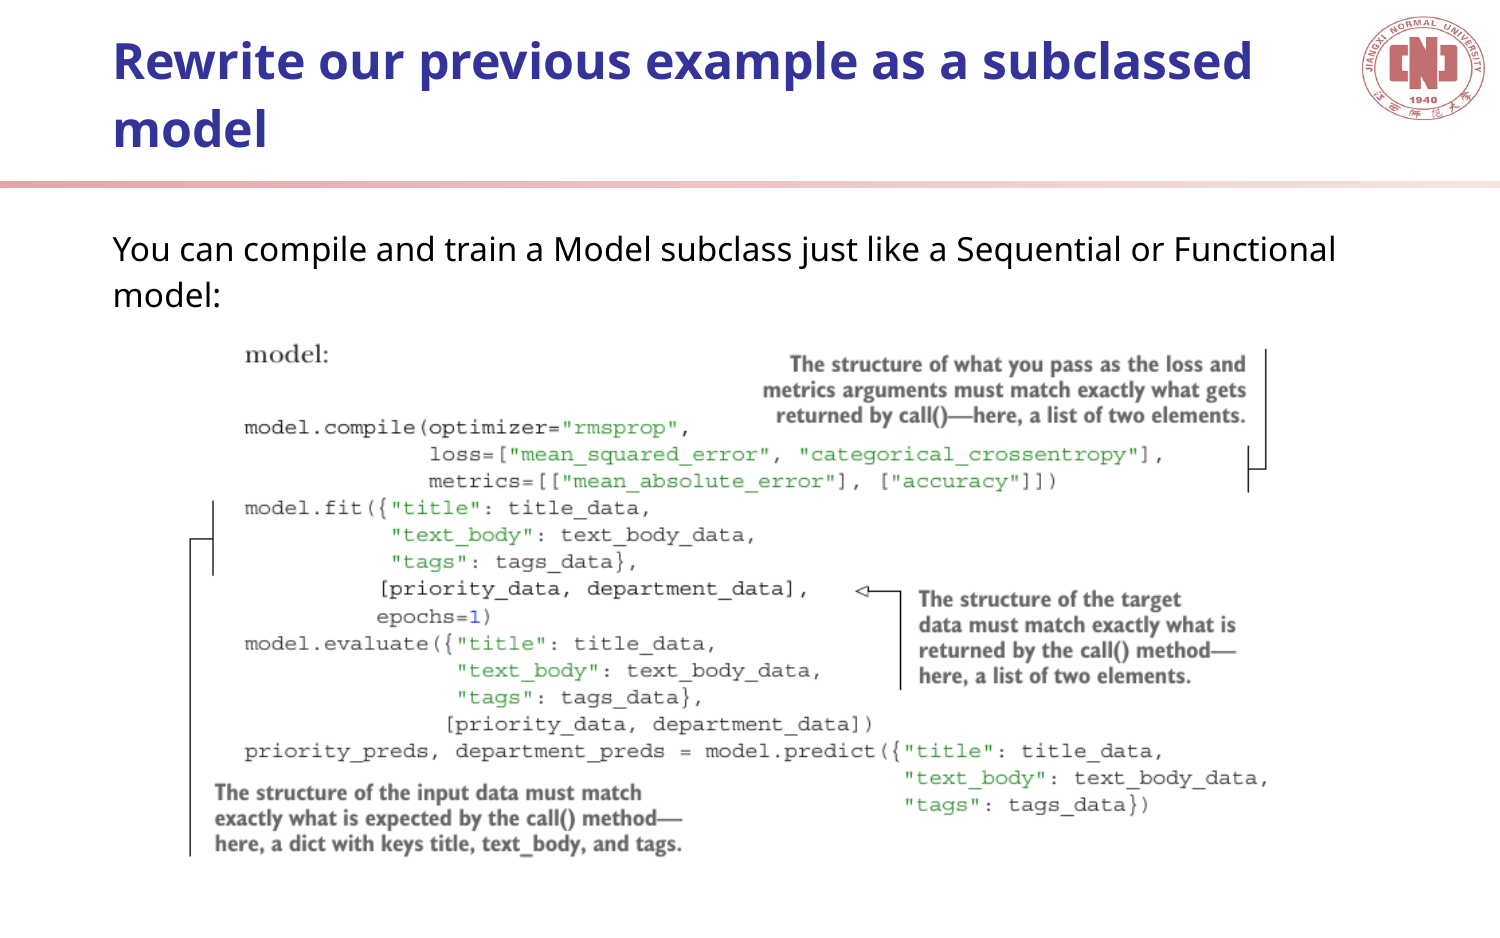

# Rewrite our previous example as a subclassed model
You can compile and train a Model subclass just like a Sequential or Functional model: